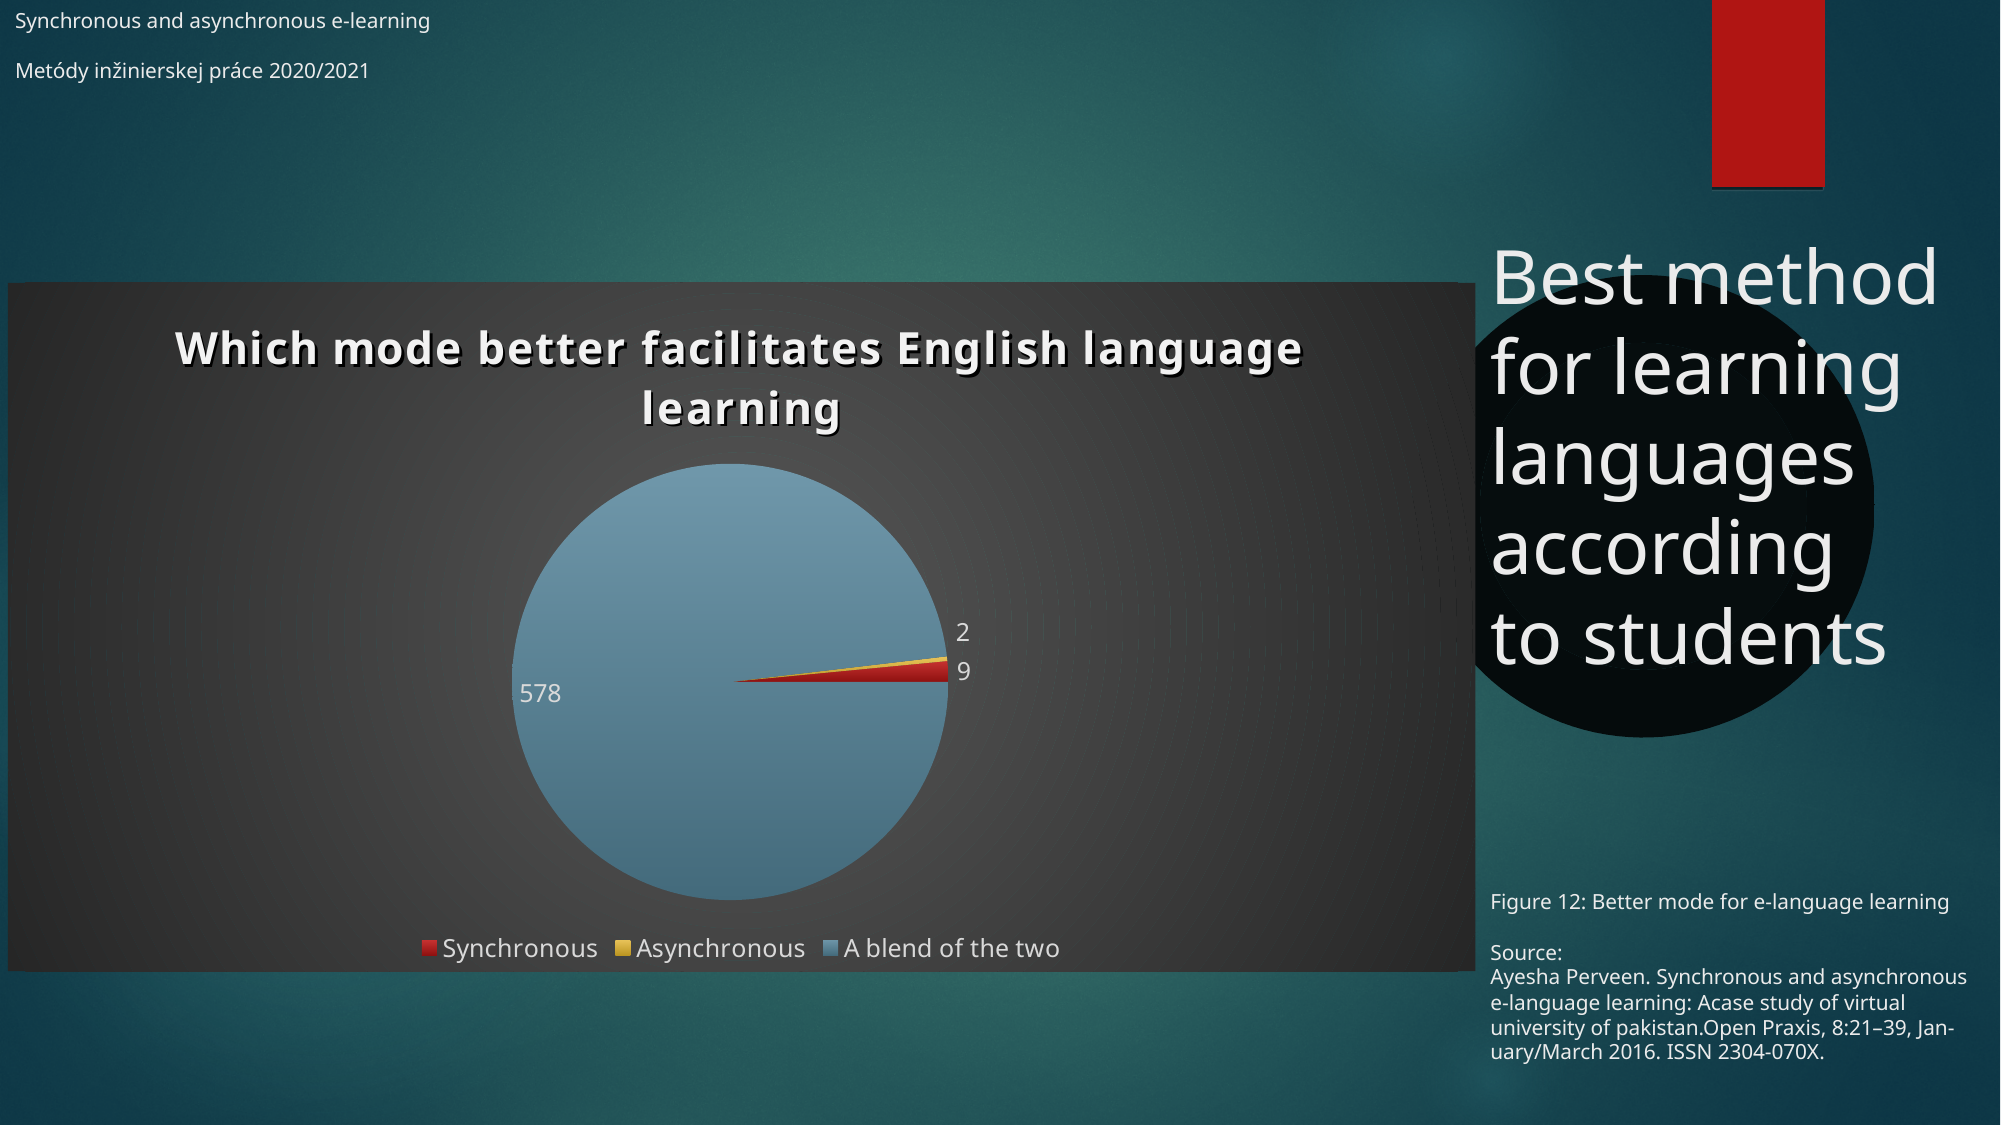

Synchronous and asynchronous e-learning
Metódy inžinierskej práce 2020/2021
# Best method for learning languages according to students Figure 12: Better mode for e-language learning Source: Ayesha Perveen. Synchronous and asynchronous e-language learning: Acase study of virtual university of pakistan.Open Praxis, 8:21–39, Jan-uary/March 2016. ISSN 2304-070X.
### Chart: Which mode better facilitates English language learning
| Category | Which mode better facilitates English language learning |
|---|---|
| Synchronous | 9.0 |
| Asynchronous | 2.0 |
| A blend of the two | 578.0 |